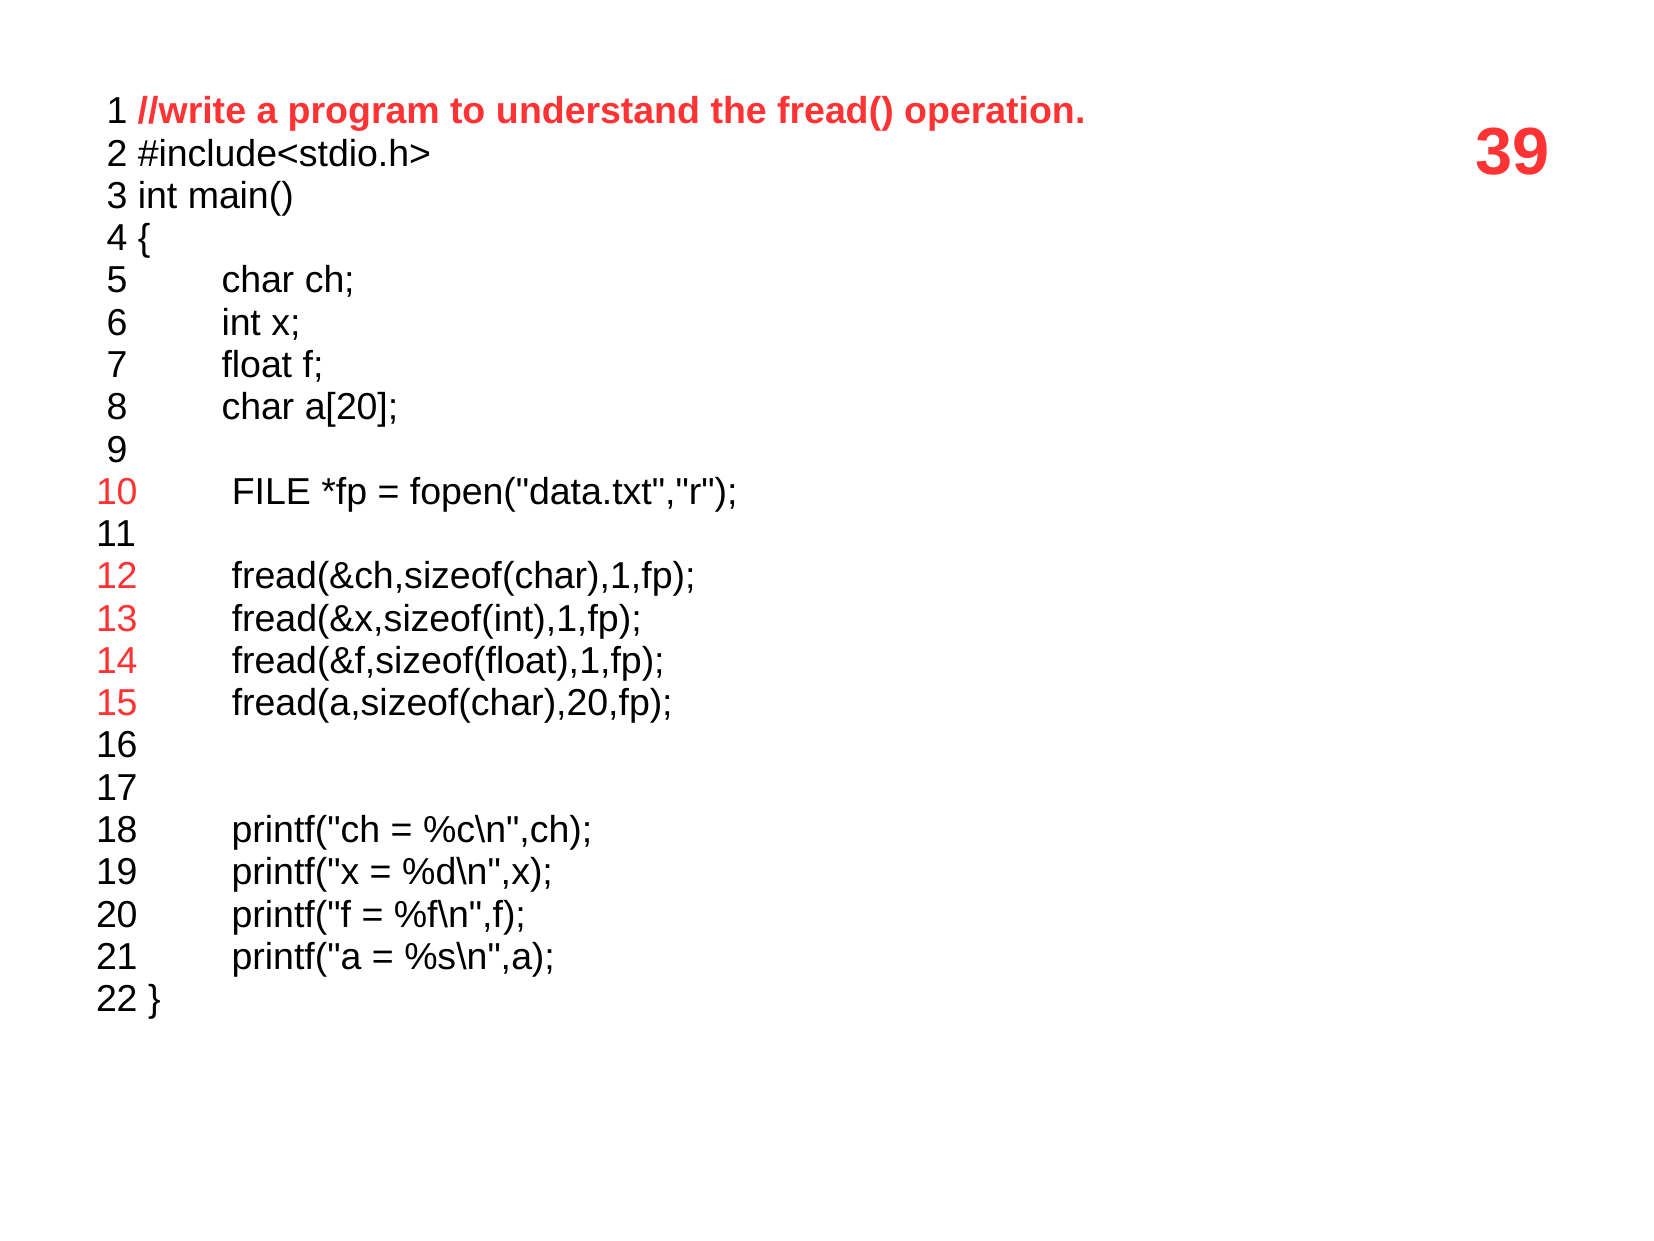

1 //write a program to understand the fread() operation.
 2 #include<stdio.h>
 3 int main()
 4 {
 5 char ch;
 6 int x;
 7 float f;
 8 char a[20];
 9
 10 FILE *fp = fopen("data.txt","r");
 11
 12 fread(&ch,sizeof(char),1,fp);
 13 fread(&x,sizeof(int),1,fp);
 14 fread(&f,sizeof(float),1,fp);
 15 fread(a,sizeof(char),20,fp);
 16
 17
 18 printf("ch = %c\n",ch);
 19 printf("x = %d\n",x);
 20 printf("f = %f\n",f);
 21 printf("a = %s\n",a);
 22 }
39